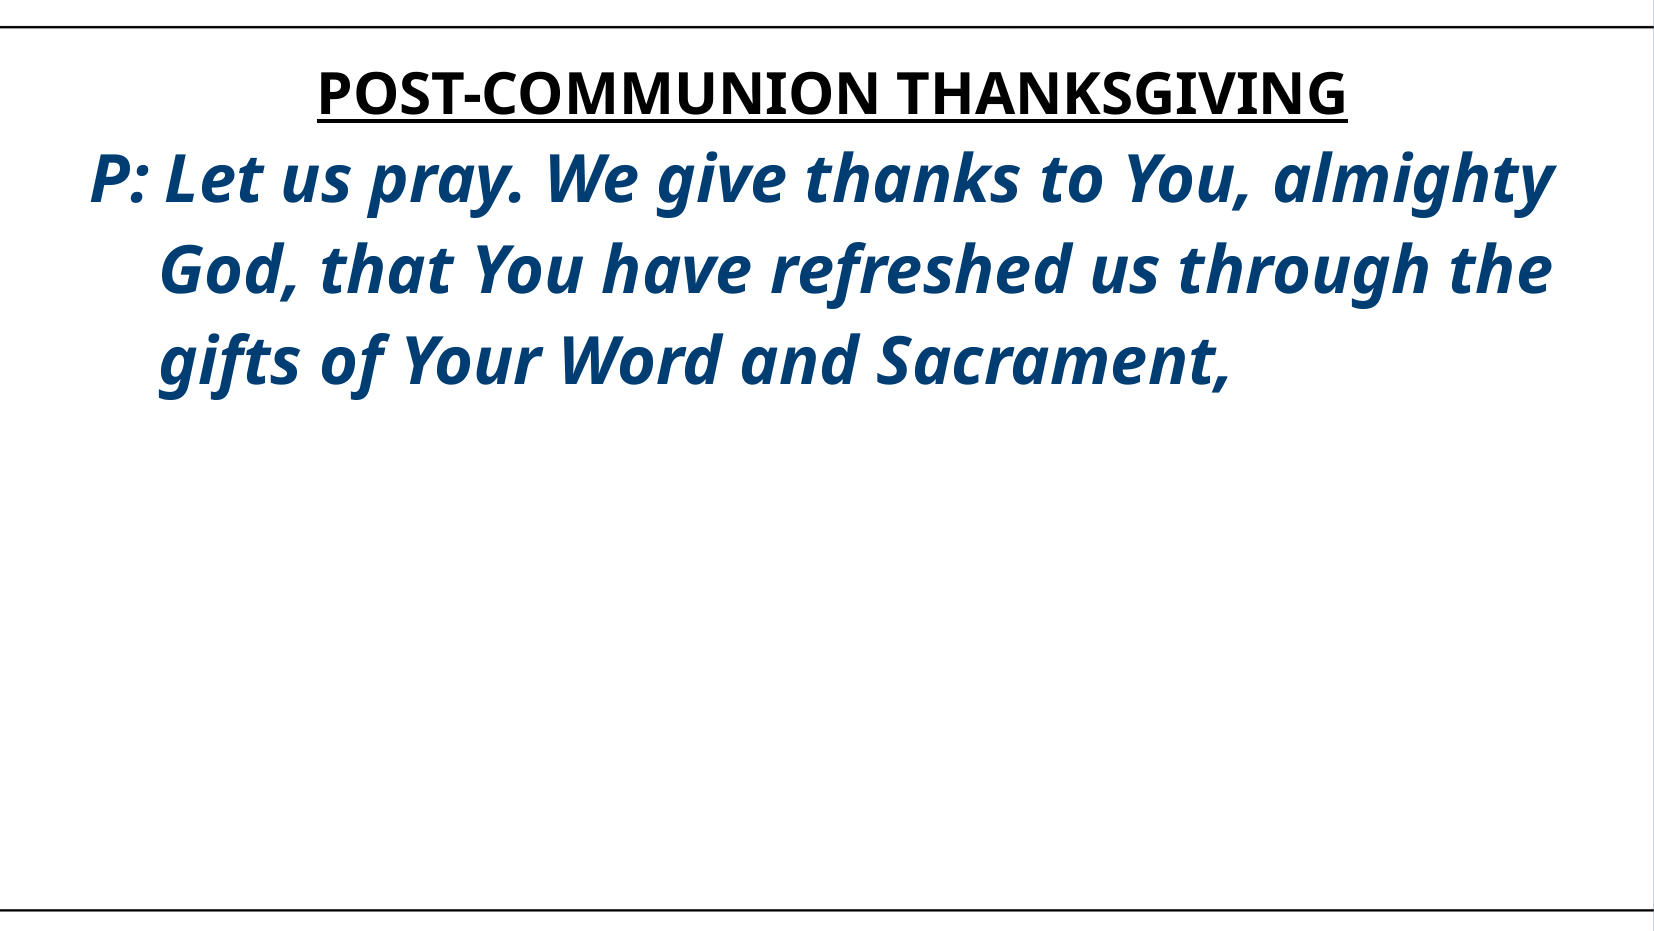

POST-COMMUNION THANKSGIVING
P:	Let us pray. We give thanks to You, almighty
 God, that You have refreshed us through the
 gifts of Your Word and Sacrament,